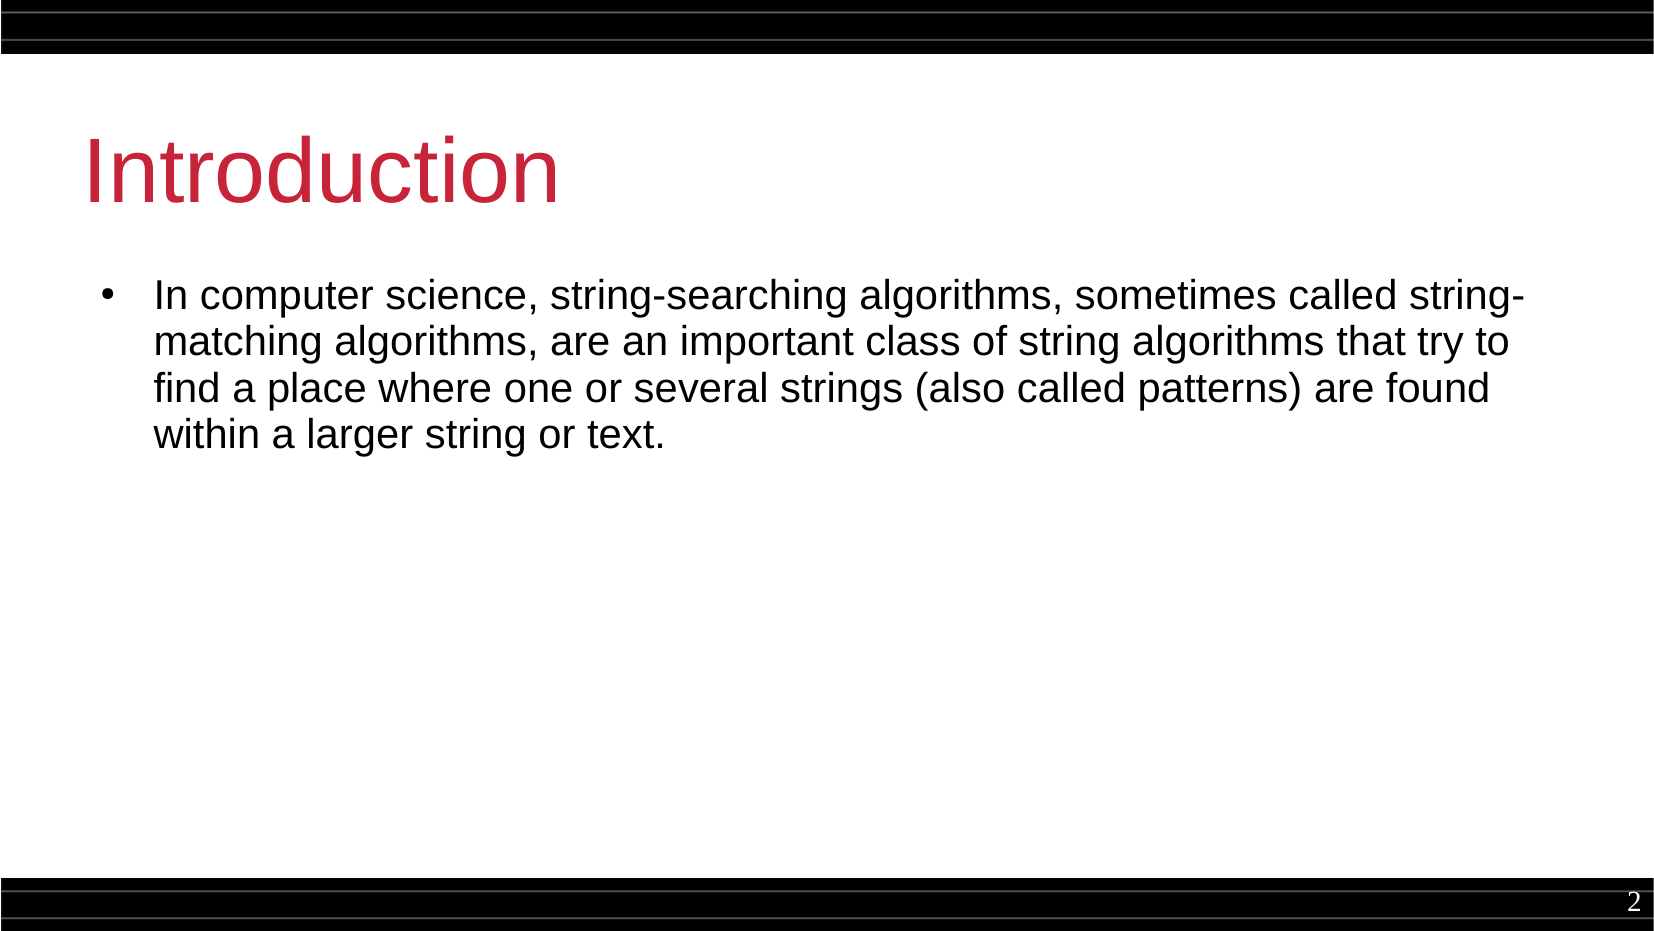

# Introduction
In computer science, string-searching algorithms, sometimes called string-matching algorithms, are an important class of string algorithms that try to find a place where one or several strings (also called patterns) are found within a larger string or text.